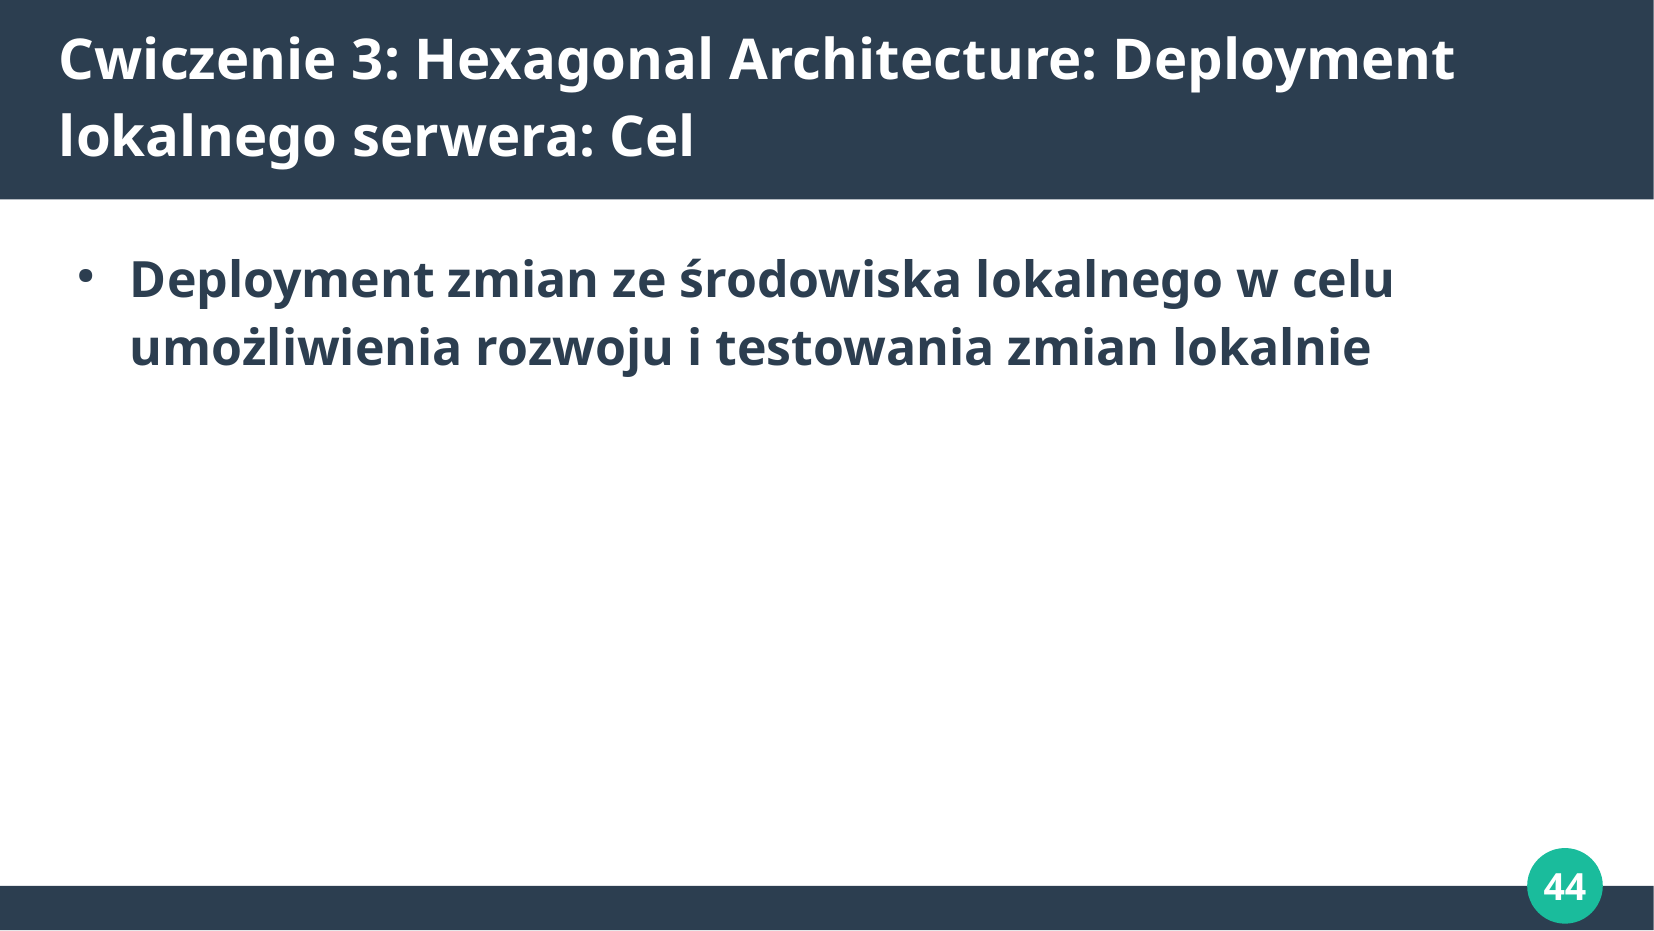

# Cwiczenie 3: Hexagonal Architecture: Deployment lokalnego serwera: Cel
Deployment zmian ze środowiska lokalnego w celu umożliwienia rozwoju i testowania zmian lokalnie